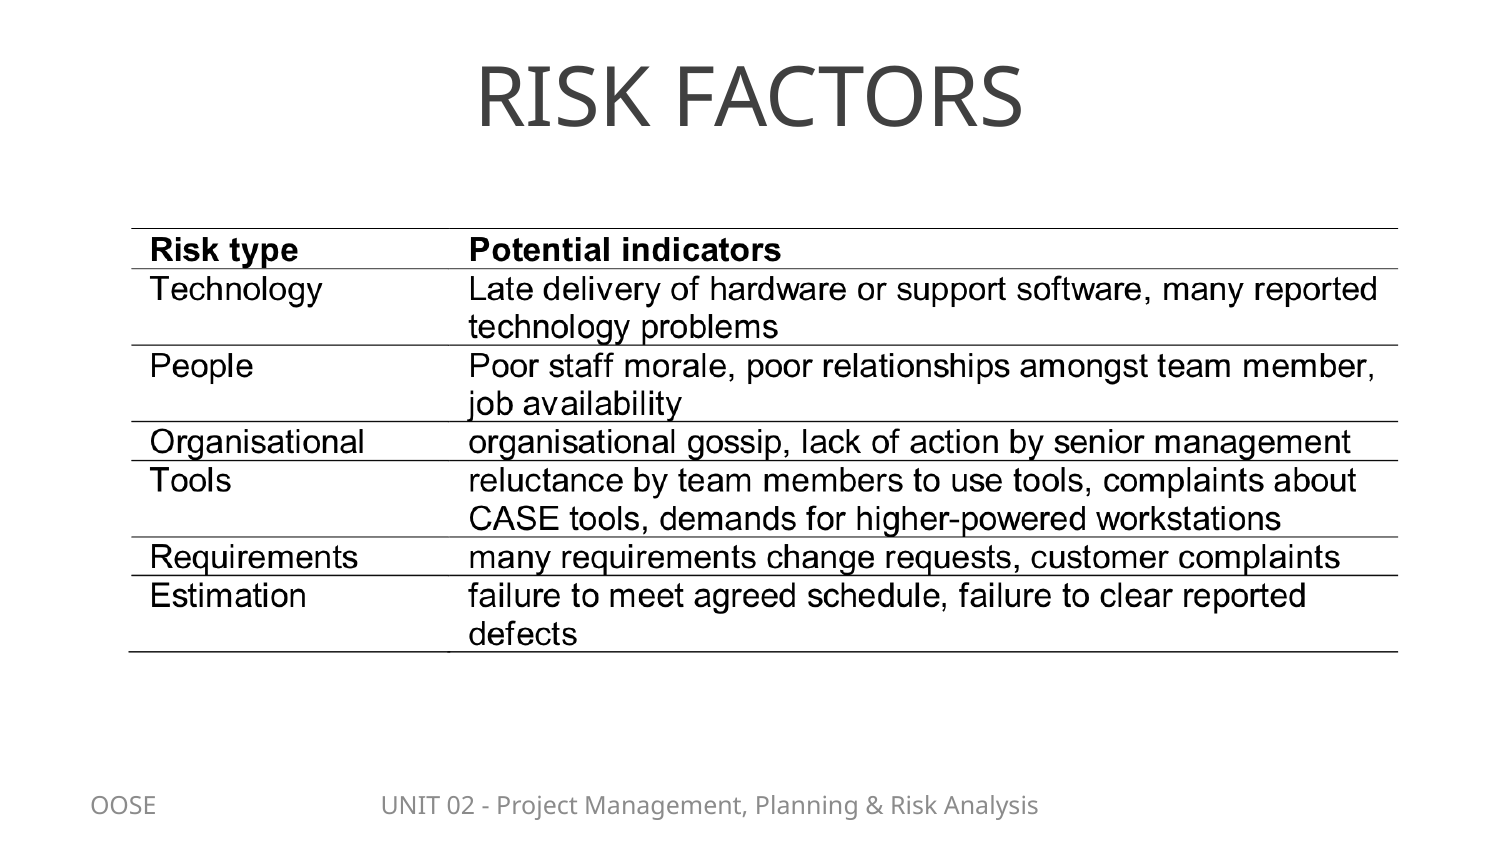

# Risk factors
OOSE
UNIT 02 - Project Management, Planning & Risk Analysis